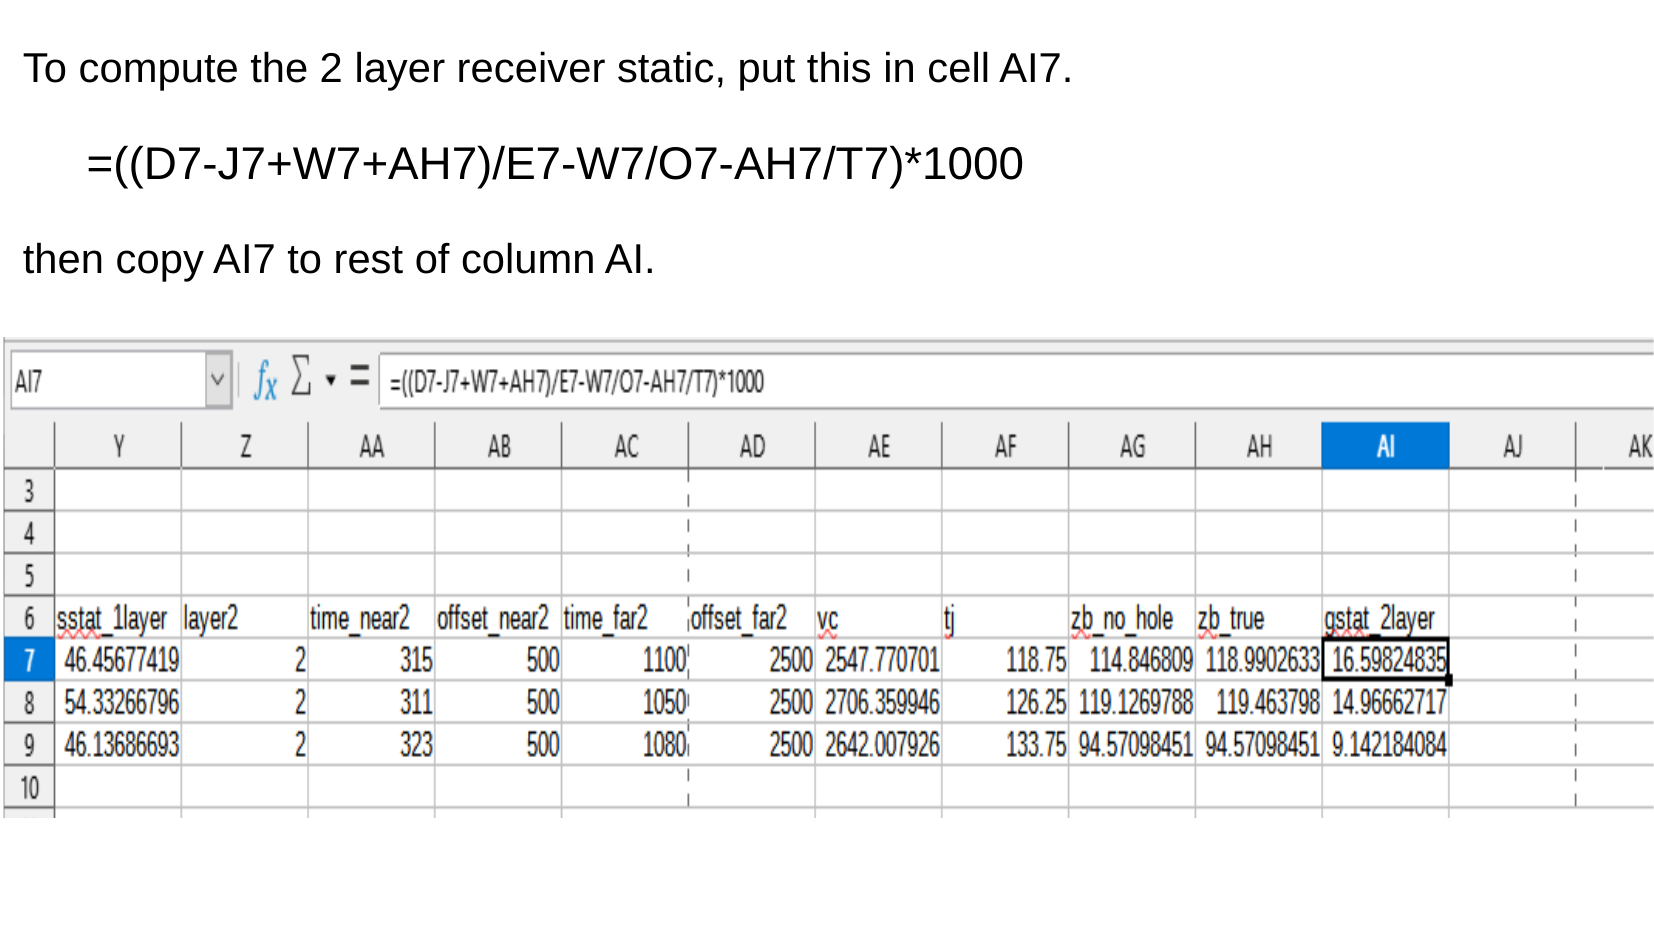

To compute the 2 layer receiver static, put this in cell AI7.
 =((D7-J7+W7+AH7)/E7-W7/O7-AH7/T7)*1000
then copy AI7 to rest of column AI.